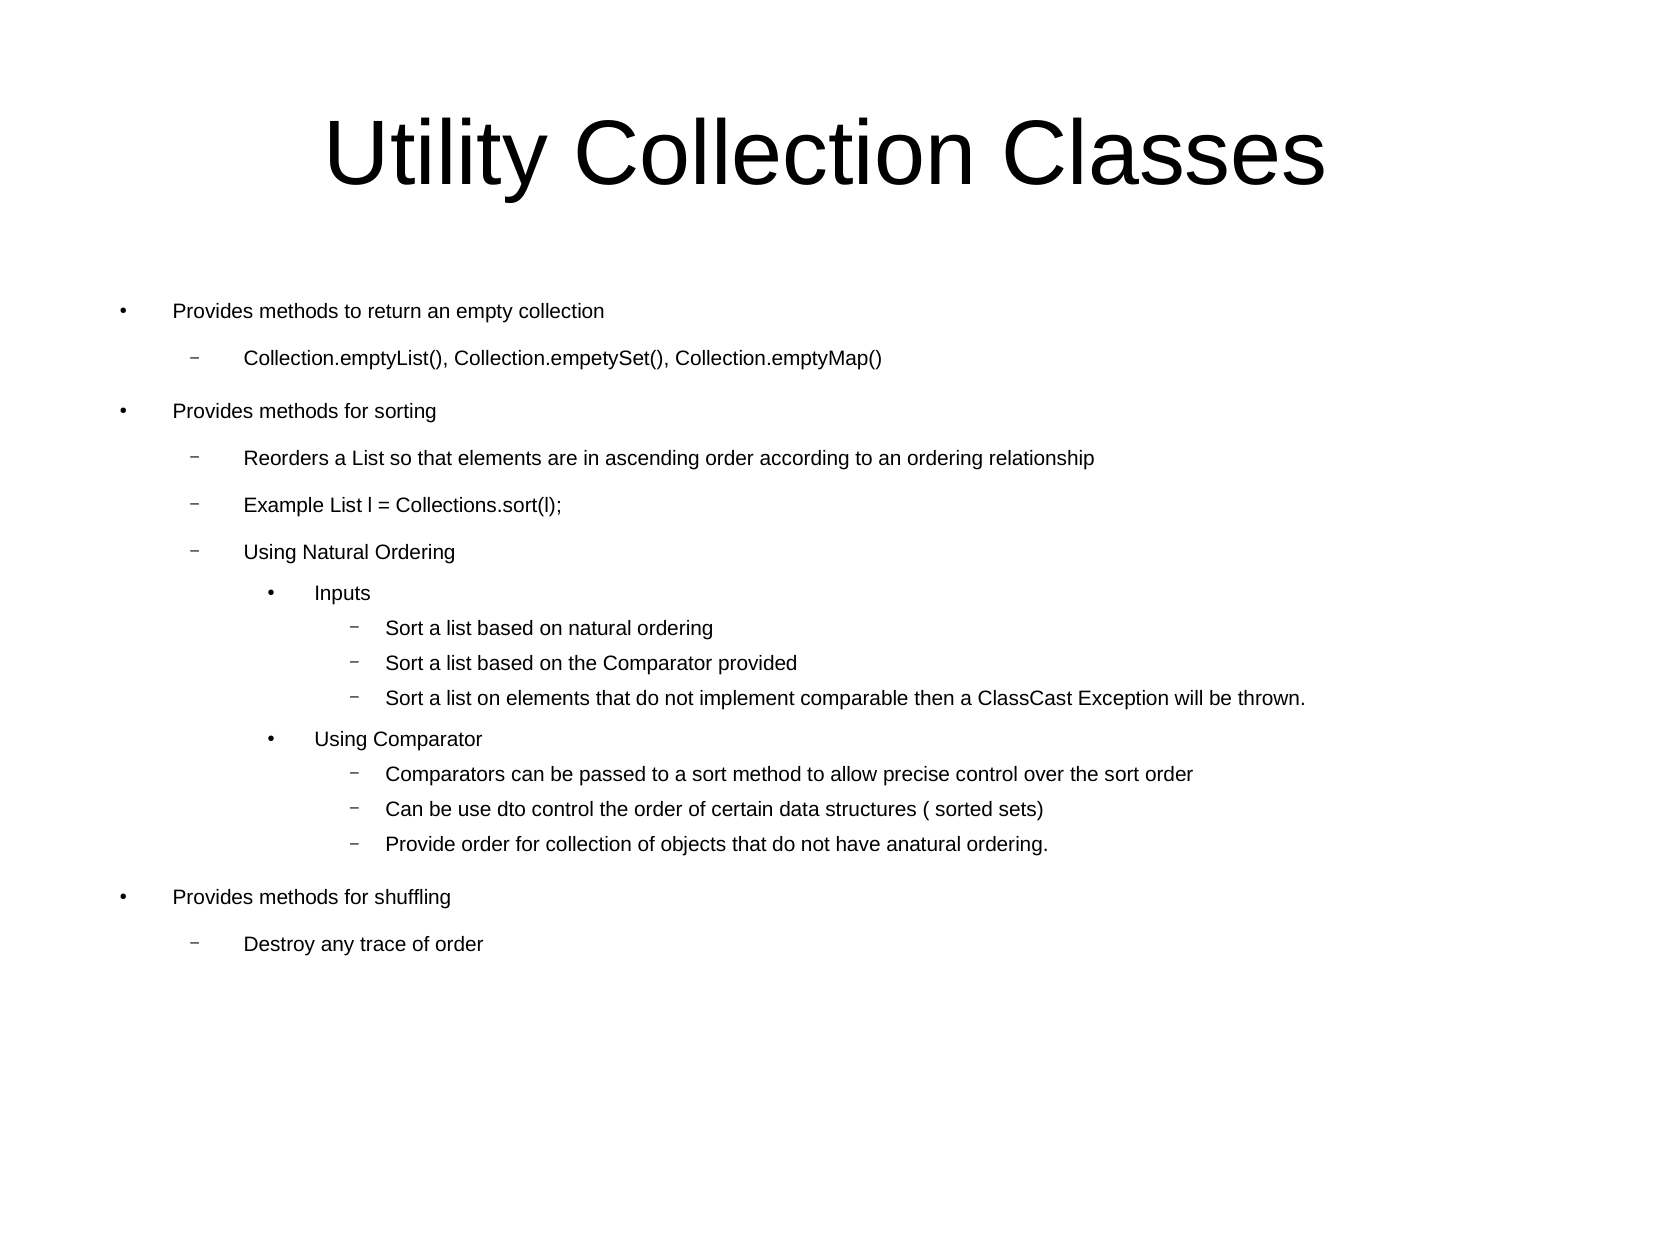

# Utility Collection Classes
Provides methods to return an empty collection
Collection.emptyList(), Collection.empetySet(), Collection.emptyMap()
Provides methods for sorting
Reorders a List so that elements are in ascending order according to an ordering relationship
Example List l = Collections.sort(l);
Using Natural Ordering
Inputs
Sort a list based on natural ordering
Sort a list based on the Comparator provided
Sort a list on elements that do not implement comparable then a ClassCast Exception will be thrown.
Using Comparator
Comparators can be passed to a sort method to allow precise control over the sort order
Can be use dto control the order of certain data structures ( sorted sets)
Provide order for collection of objects that do not have anatural ordering.
Provides methods for shuffling
Destroy any trace of order